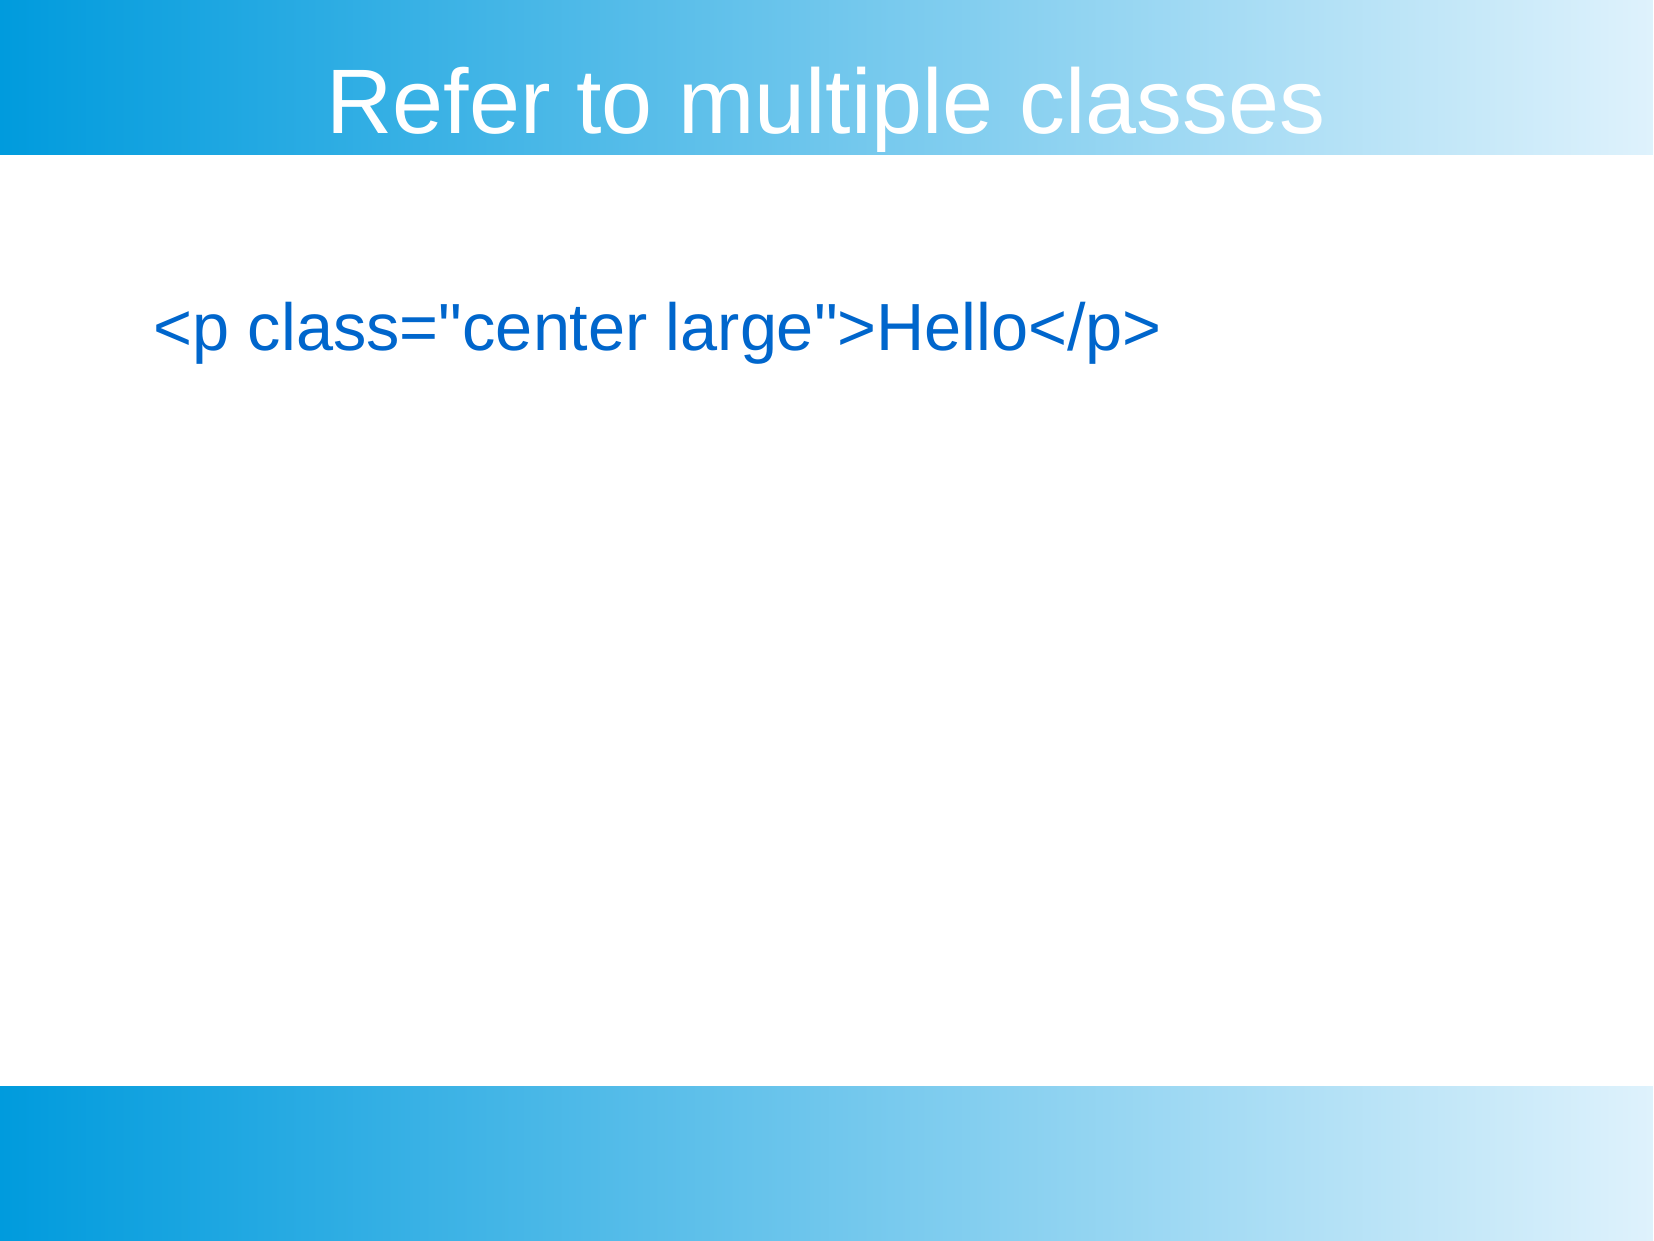

# Refer to multiple classes
<p class="center large">Hello</p>